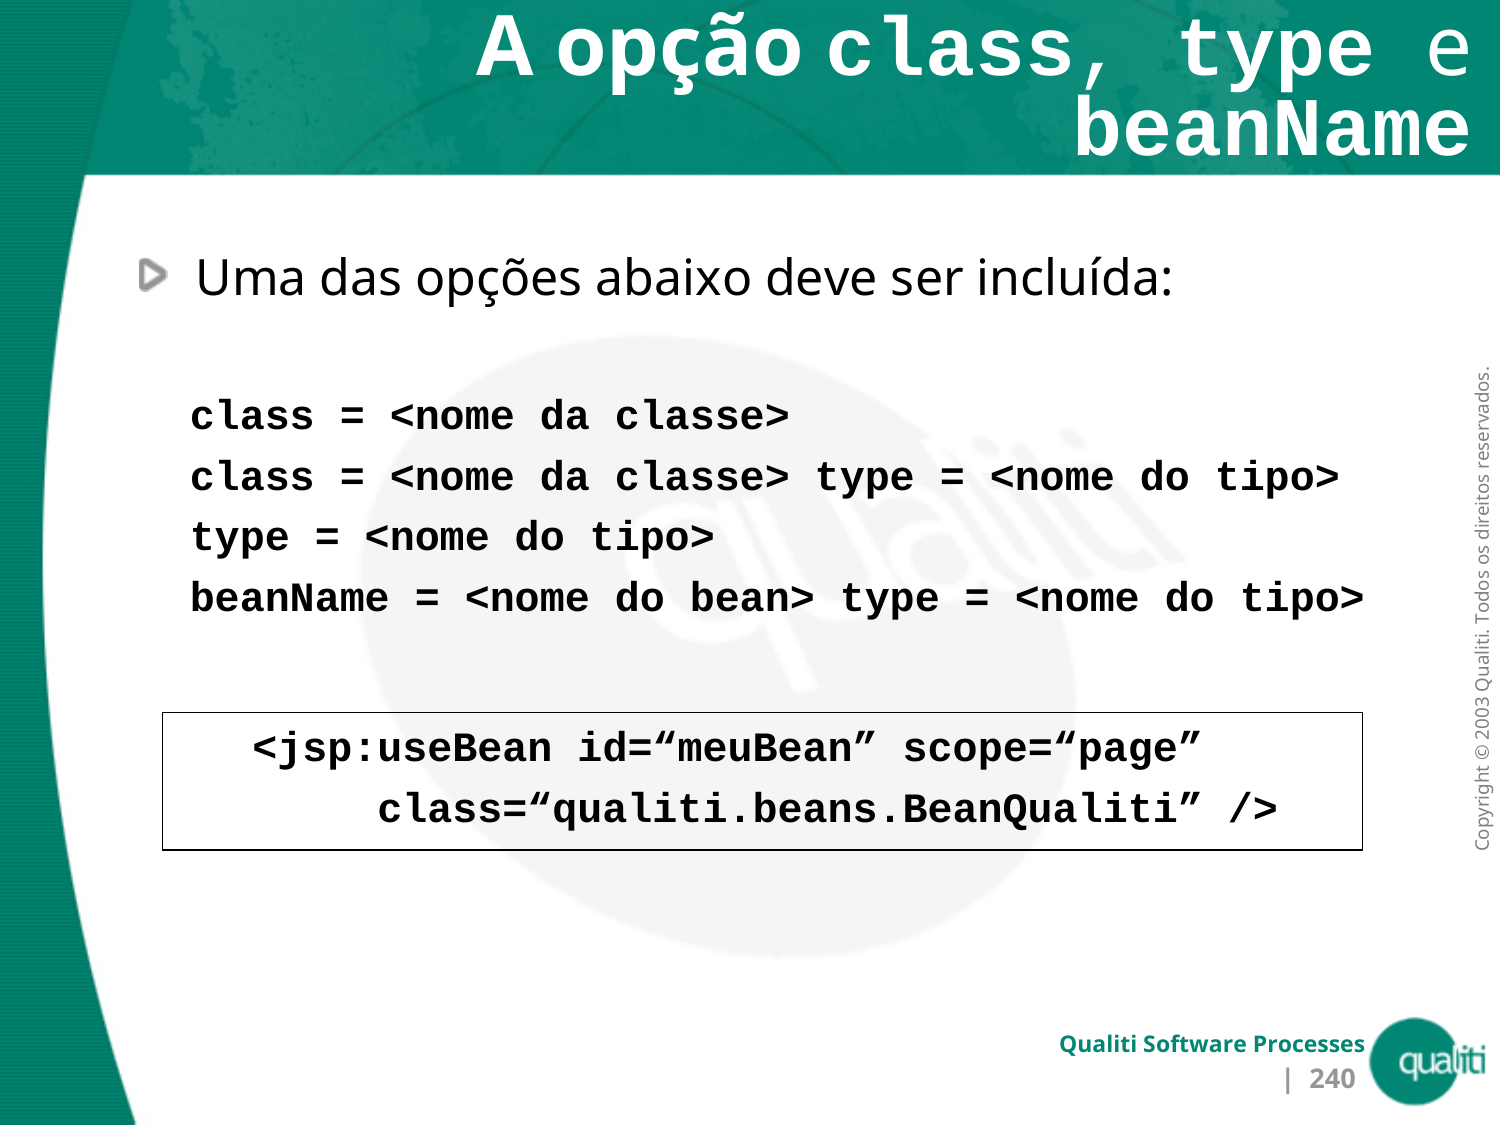

# A opção class, type e beanName
Uma das opções abaixo deve ser incluída:
 class = <nome da classe>
 class = <nome da classe> type = <nome do tipo>
 type = <nome do tipo>
 beanName = <nome do bean> type = <nome do tipo>
<jsp:useBean id=“meuBean” scope=“page”
 class=“qualiti.beans.BeanQualiti” />